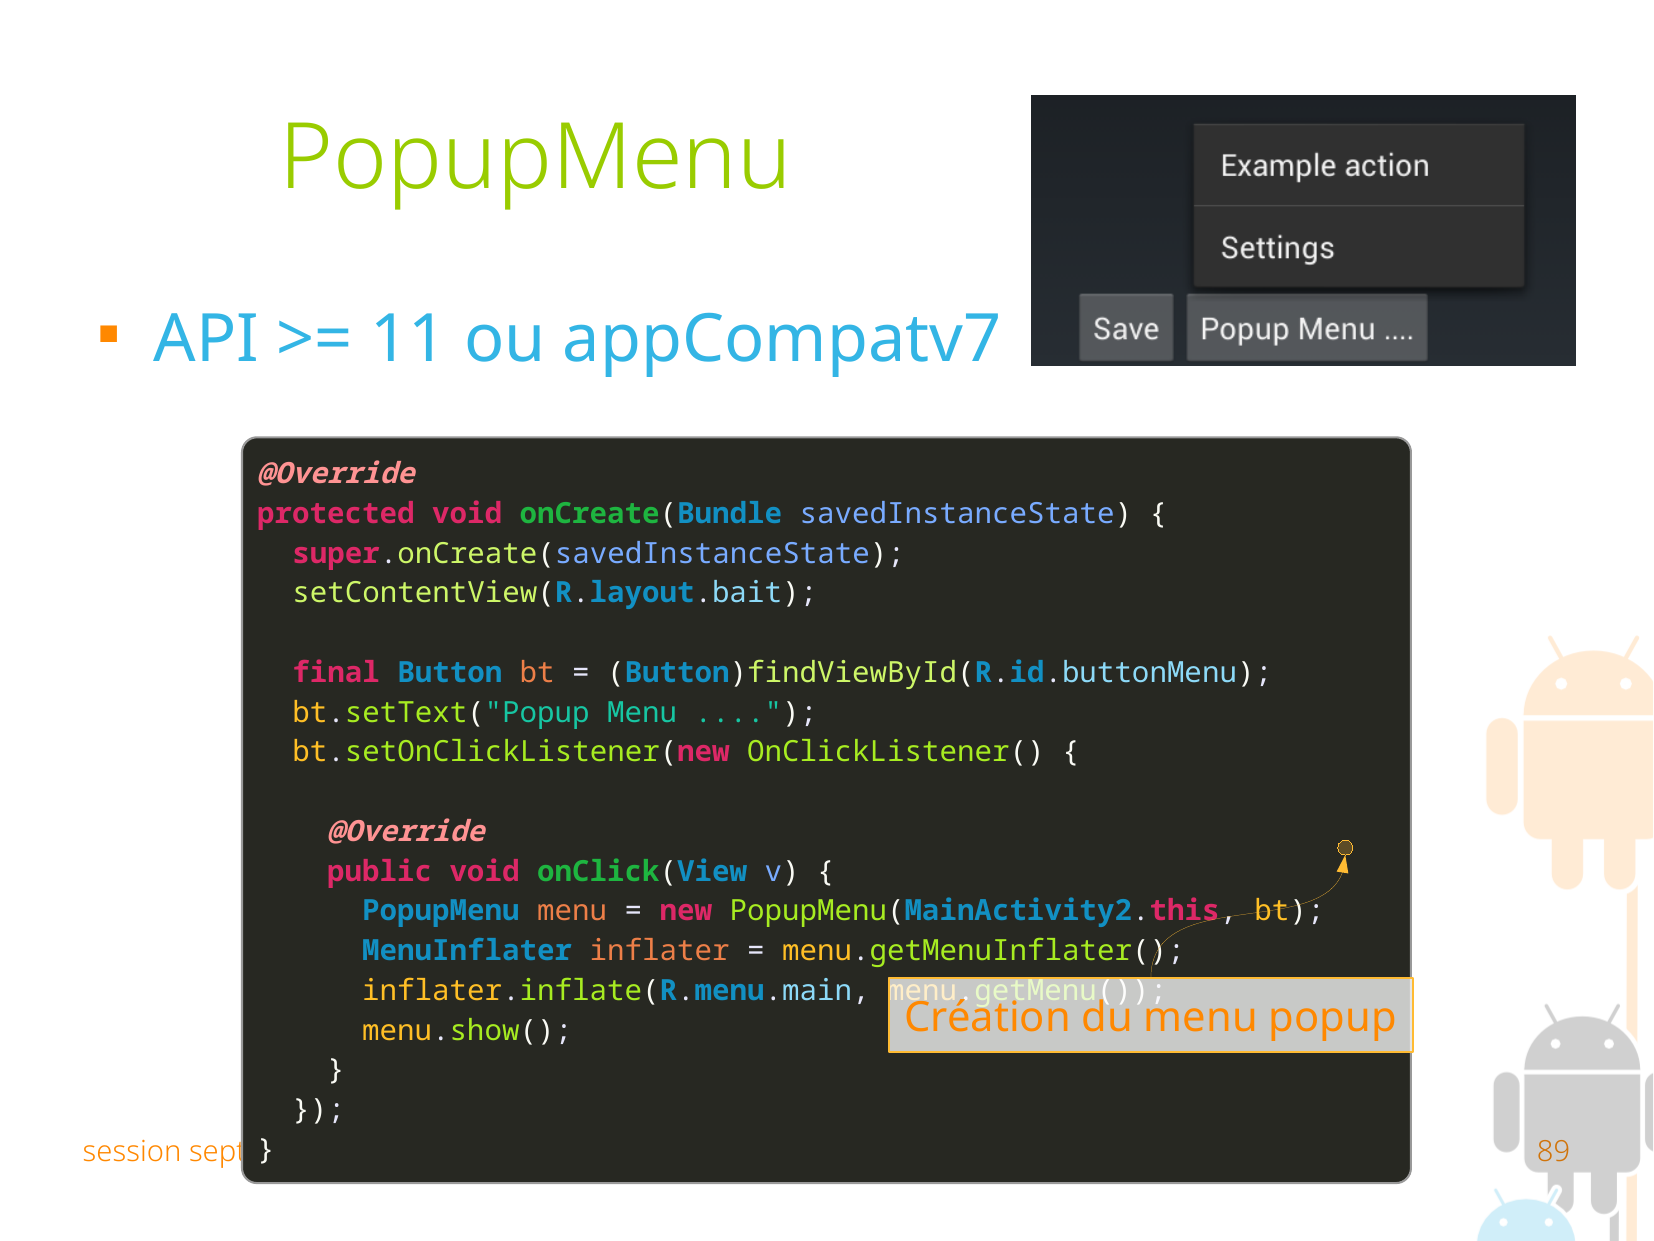

# PopupMenu
API >= 11 ou appCompatv7
@Override
protected void onCreate(Bundle savedInstanceState) {
 super.onCreate(savedInstanceState);
 setContentView(R.layout.bait);
 final Button bt = (Button)findViewById(R.id.buttonMenu);
 bt.setText("Popup Menu ....");
 bt.setOnClickListener(new OnClickListener() {
 @Override
 public void onClick(View v) {
 PopupMenu menu = new PopupMenu(MainActivity2.this, bt);
 MenuInflater inflater = menu.getMenuInflater();
 inflater.inflate(R.menu.main, menu.getMenu());
 menu.show();
 }
 });
}
Création du menu popup
session sept 2016
Yann Caron (c) 2014
89